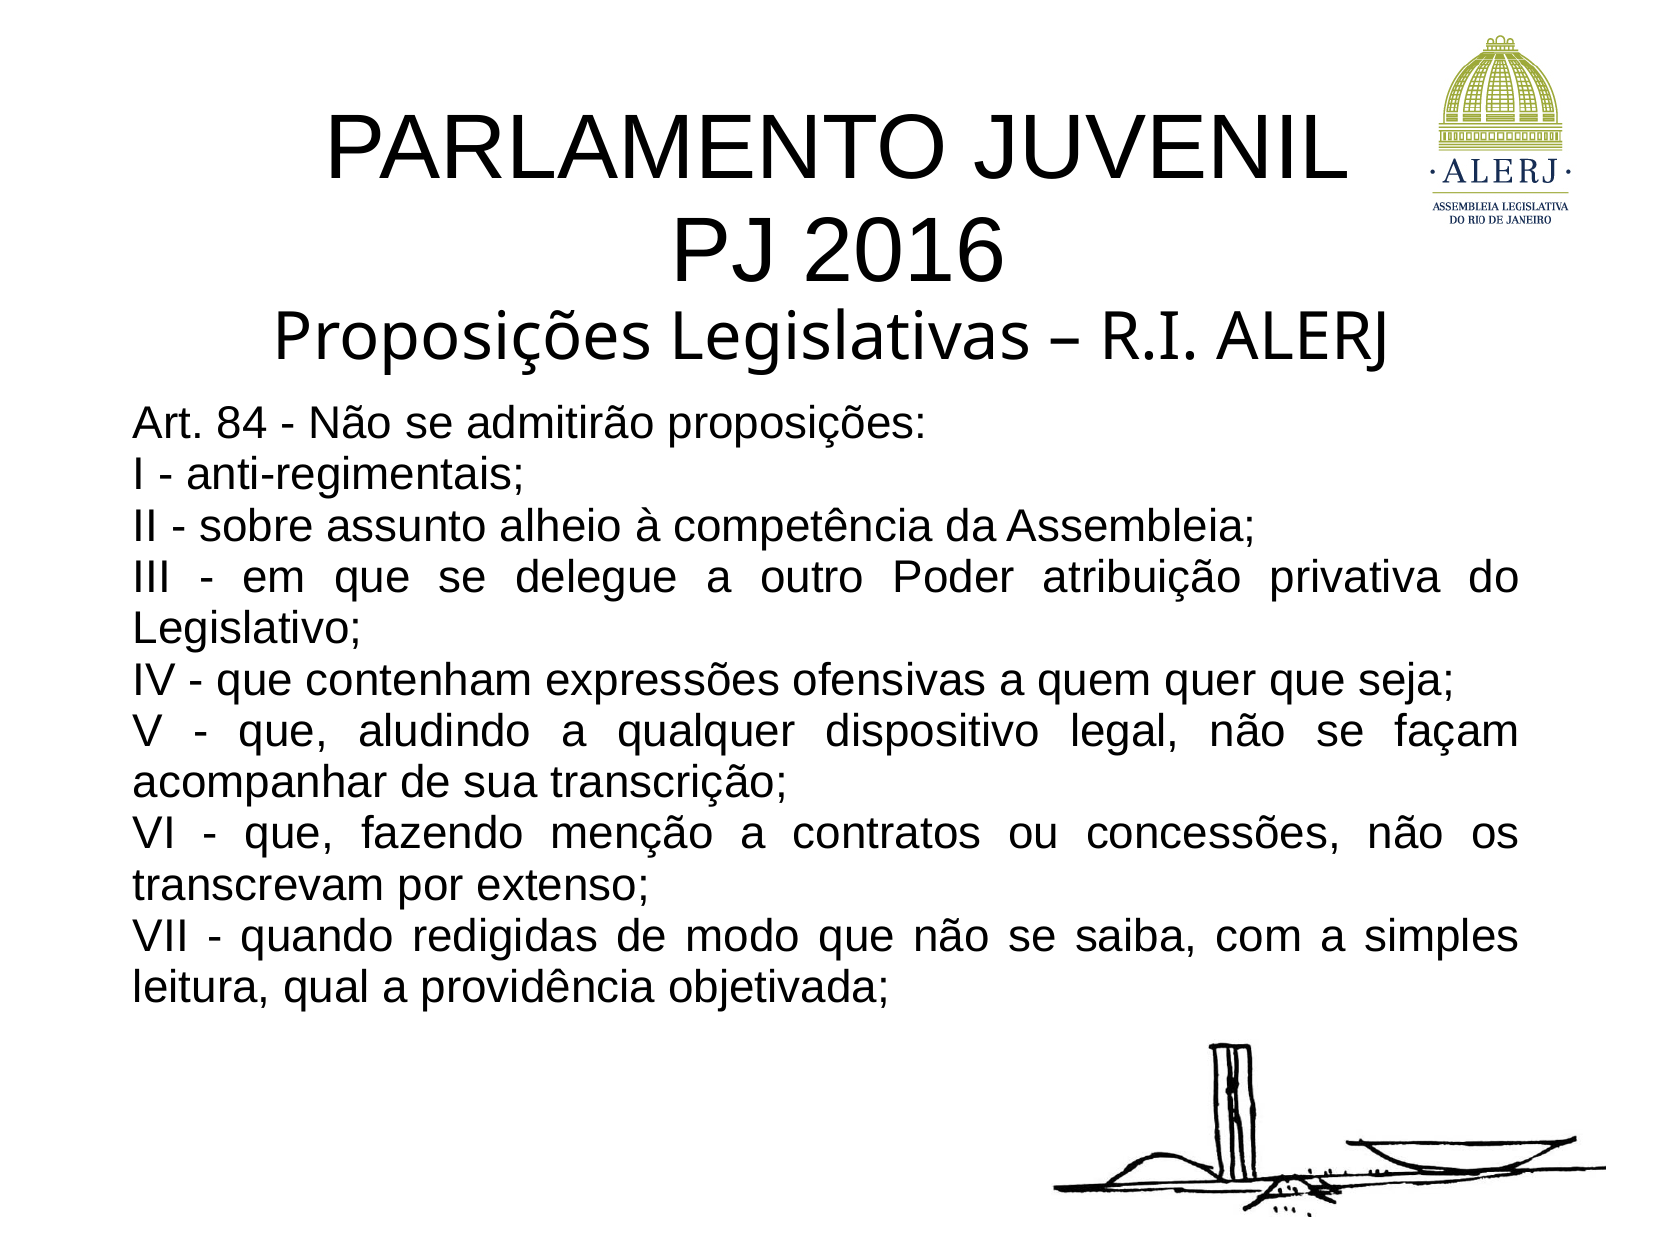

# PARLAMENTO JUVENIL PJ 2016
Proposições Legislativas – R.I. ALERJ
Art. 84 - Não se admitirão proposições:
I - anti-regimentais;
II - sobre assunto alheio à competência da Assembleia;
III - em que se delegue a outro Poder atribuição privativa do Legislativo;
IV - que contenham expressões ofensivas a quem quer que seja;
V - que, aludindo a qualquer dispositivo legal, não se façam acompanhar de sua transcrição;
VI - que, fazendo menção a contratos ou concessões, não os transcrevam por extenso;
VII - quando redigidas de modo que não se saiba, com a simples leitura, qual a providência objetivada;